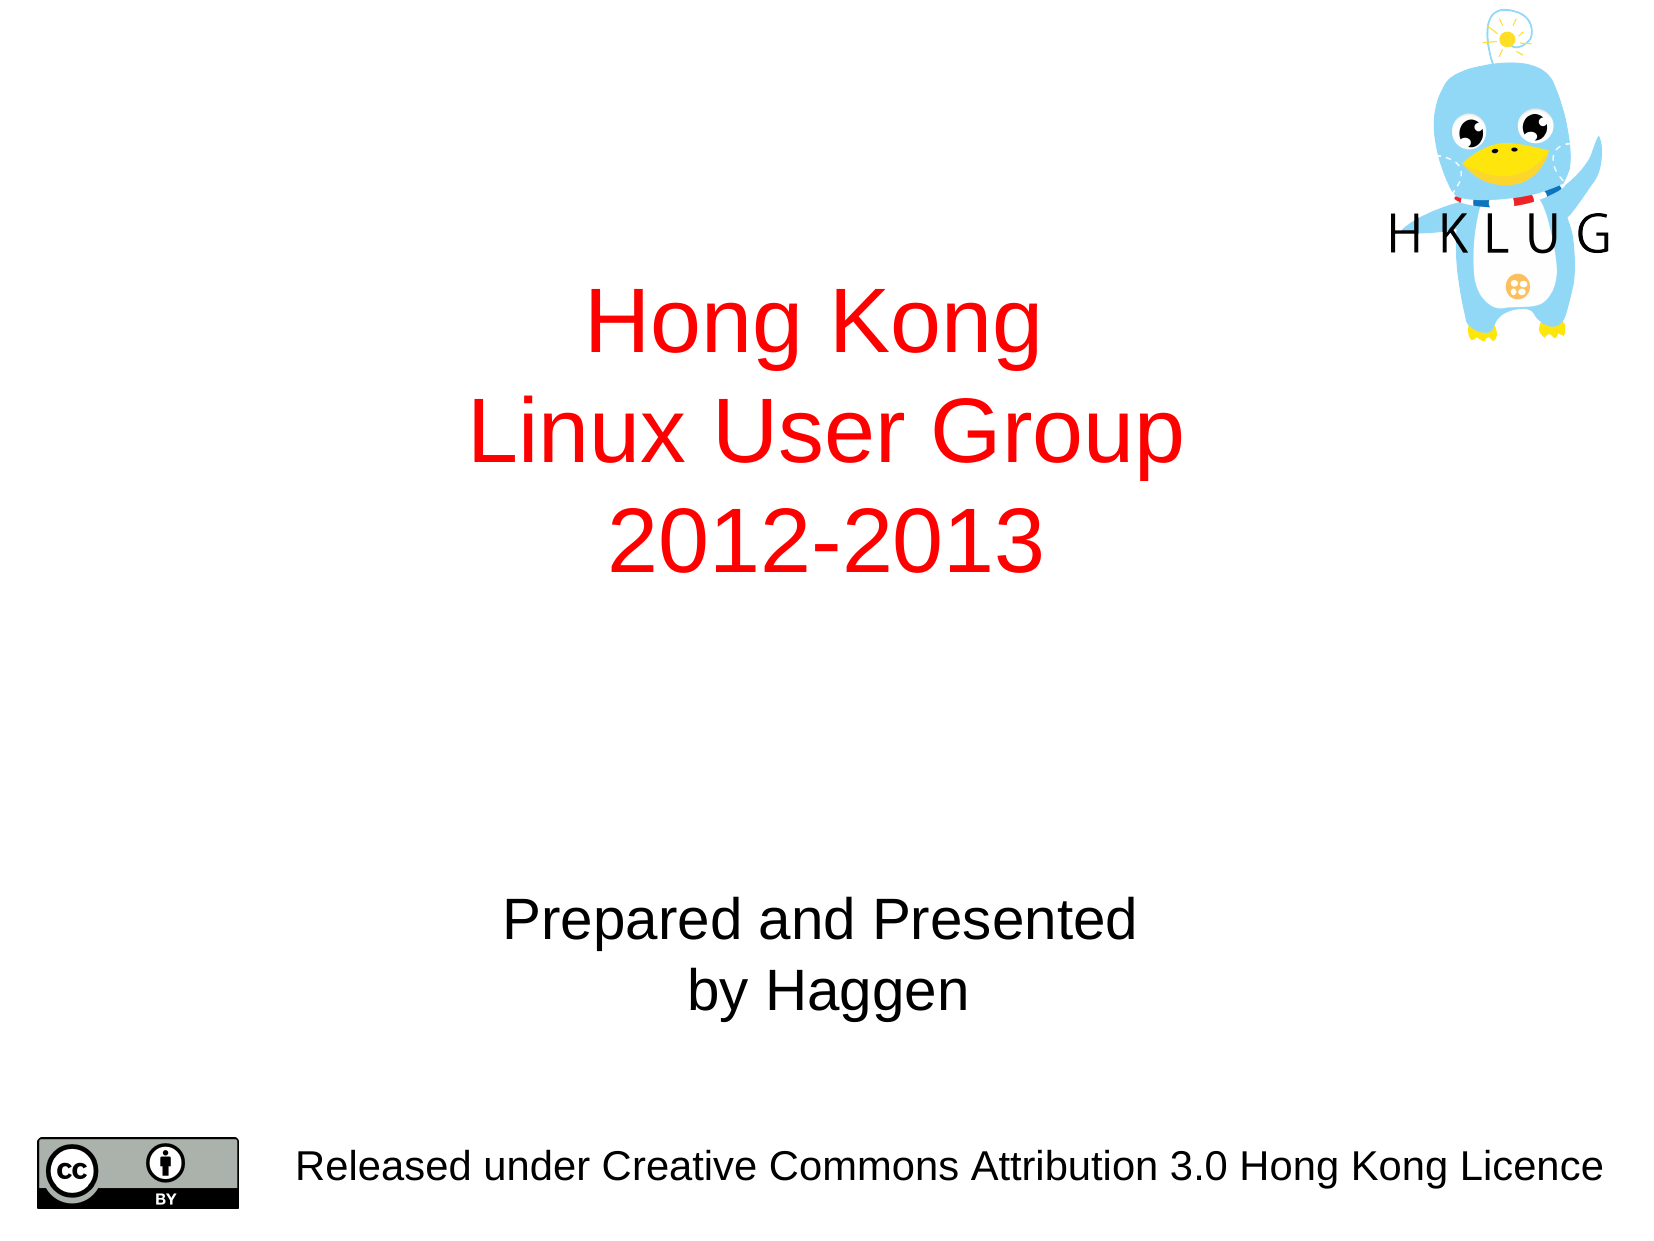

# Hong Kong Linux User Group 2012-2013
Prepared and Presented
by Haggen
Released under Creative Commons Attribution 3.0 Hong Kong Licence